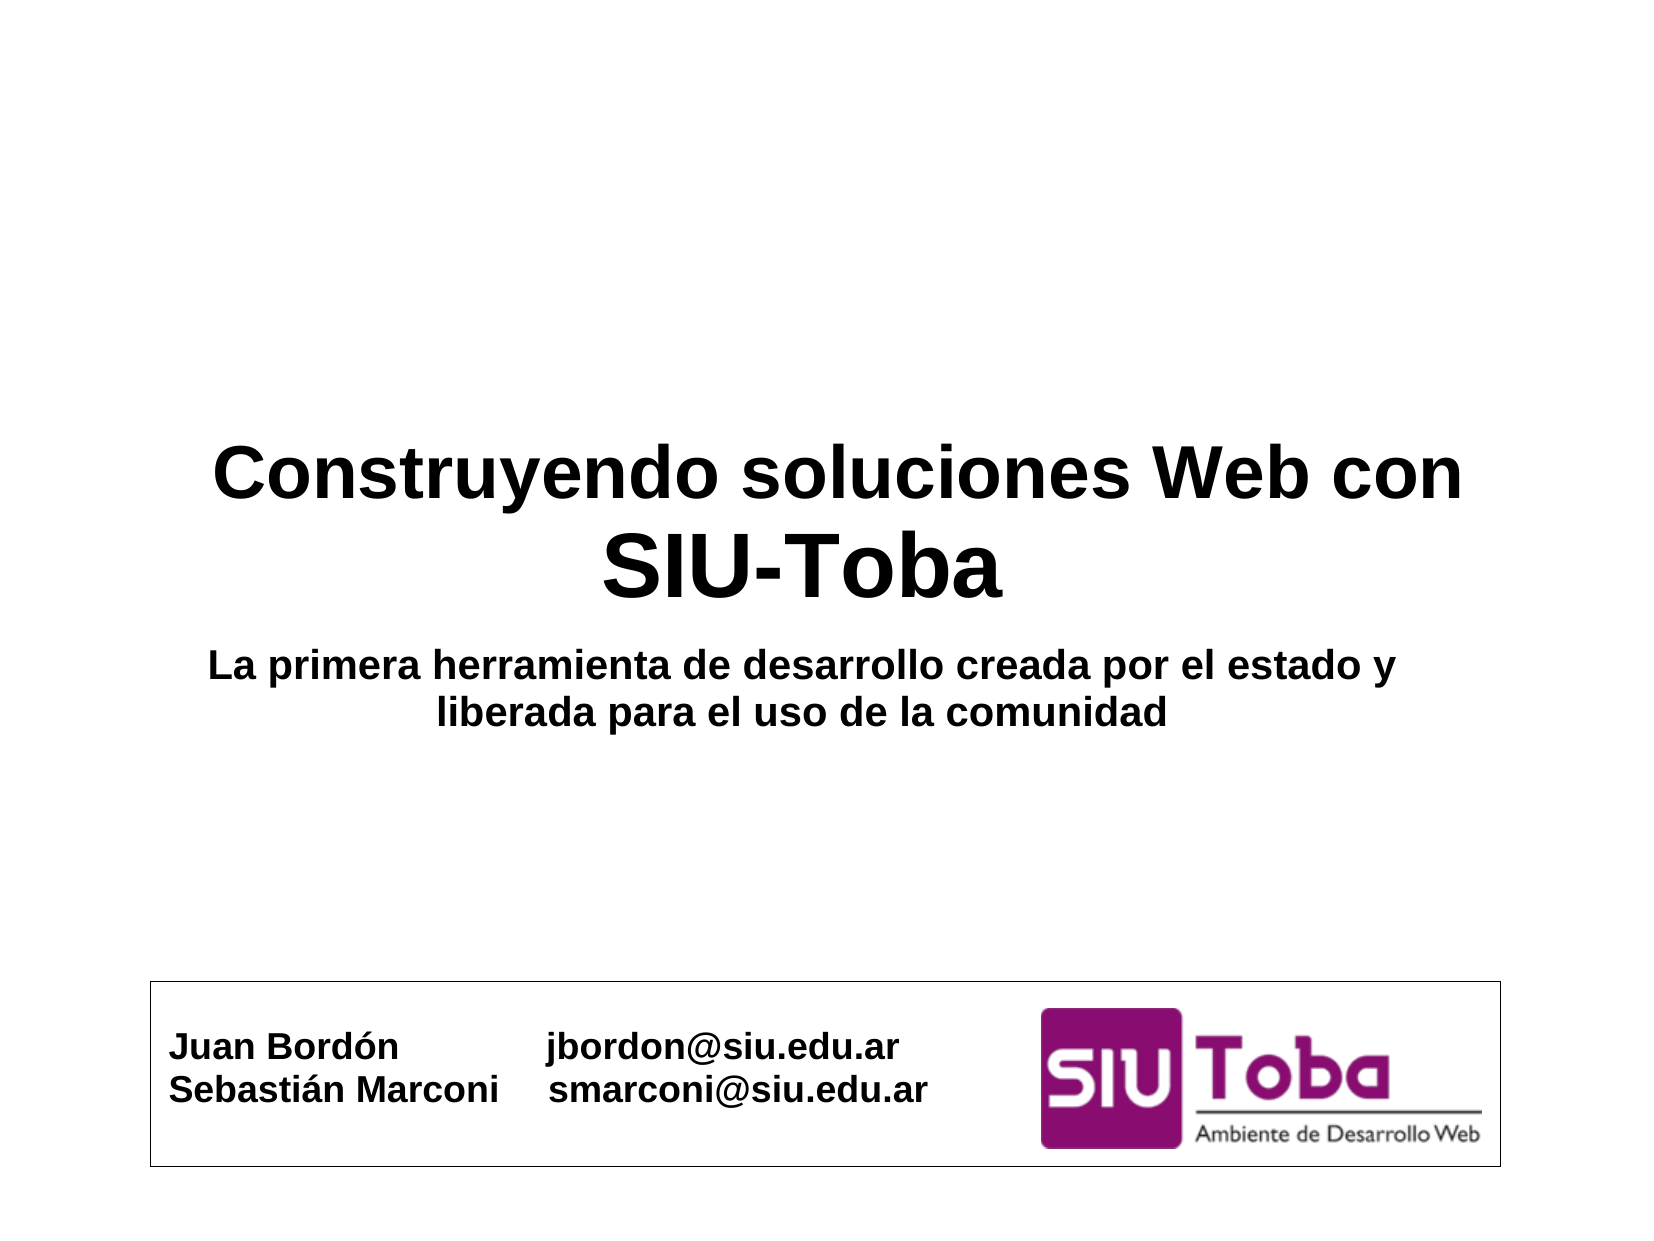

Construyendo soluciones Web con SIU-Toba
La primera herramienta de desarrollo creada por el estado y liberada para el uso de la comunidad
Juan Bordón jbordon@siu.edu.ar
Sebastián Marconi	 smarconi@siu.edu.ar